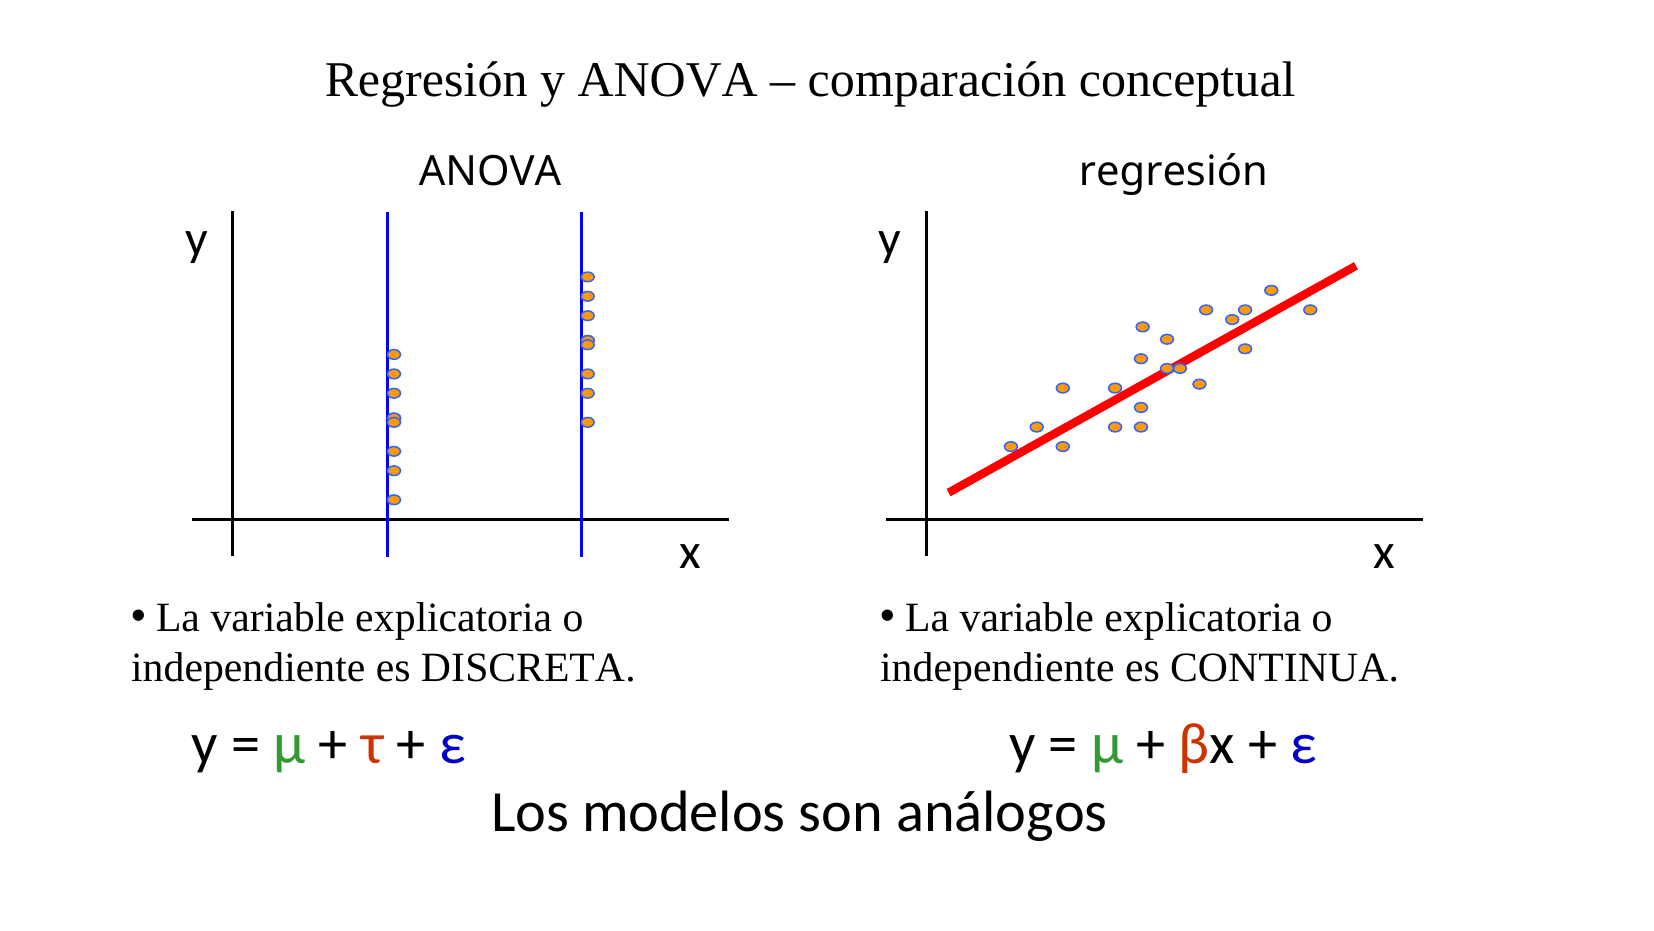

Regresión y ANOVA – comparación conceptual
ANOVA
regresión
y
y
x
x
 La variable explicatoria o independiente es DISCRETA.
 La variable explicatoria o independiente es CONTINUA.
y = µ + τ + ε
y = µ + βx + ε
Los modelos son análogos